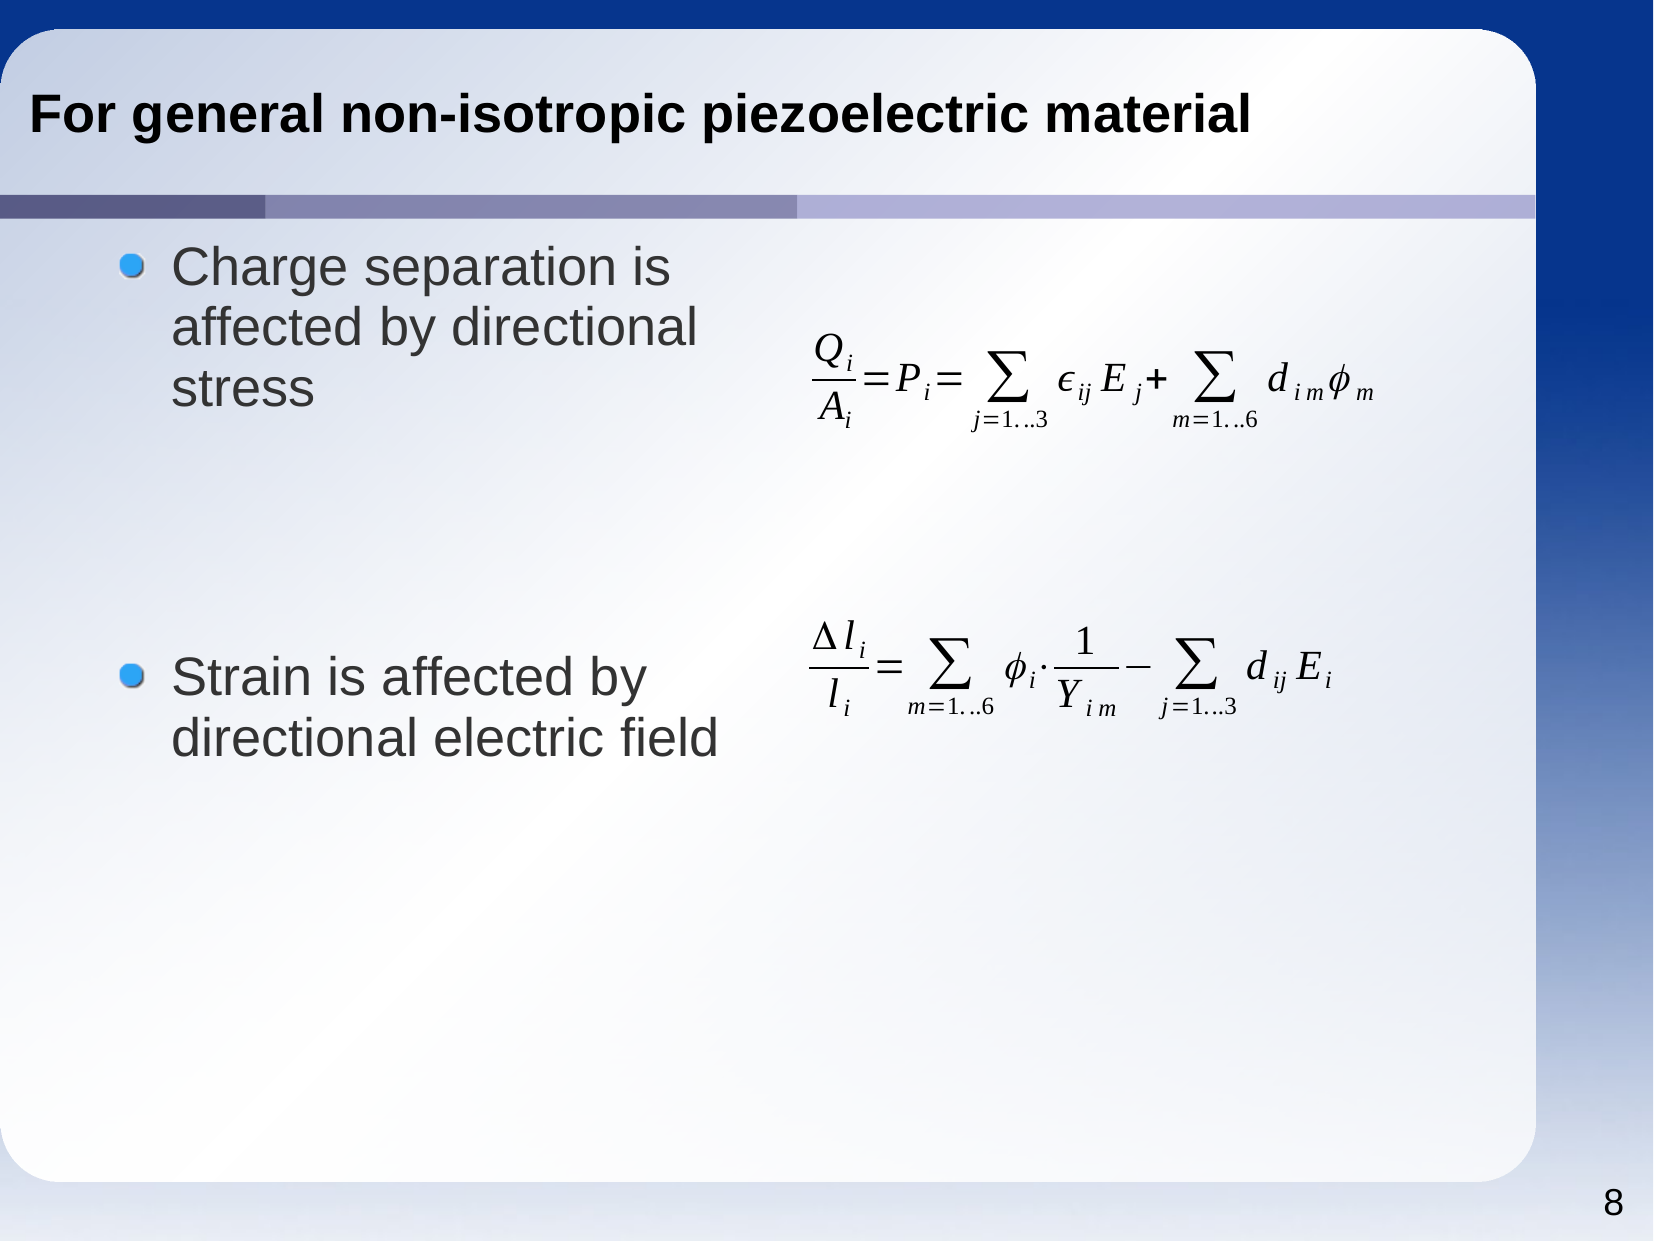

# For general non-isotropic piezoelectric material
Charge separation is affected by directional stress
Strain is affected by directional electric field
8